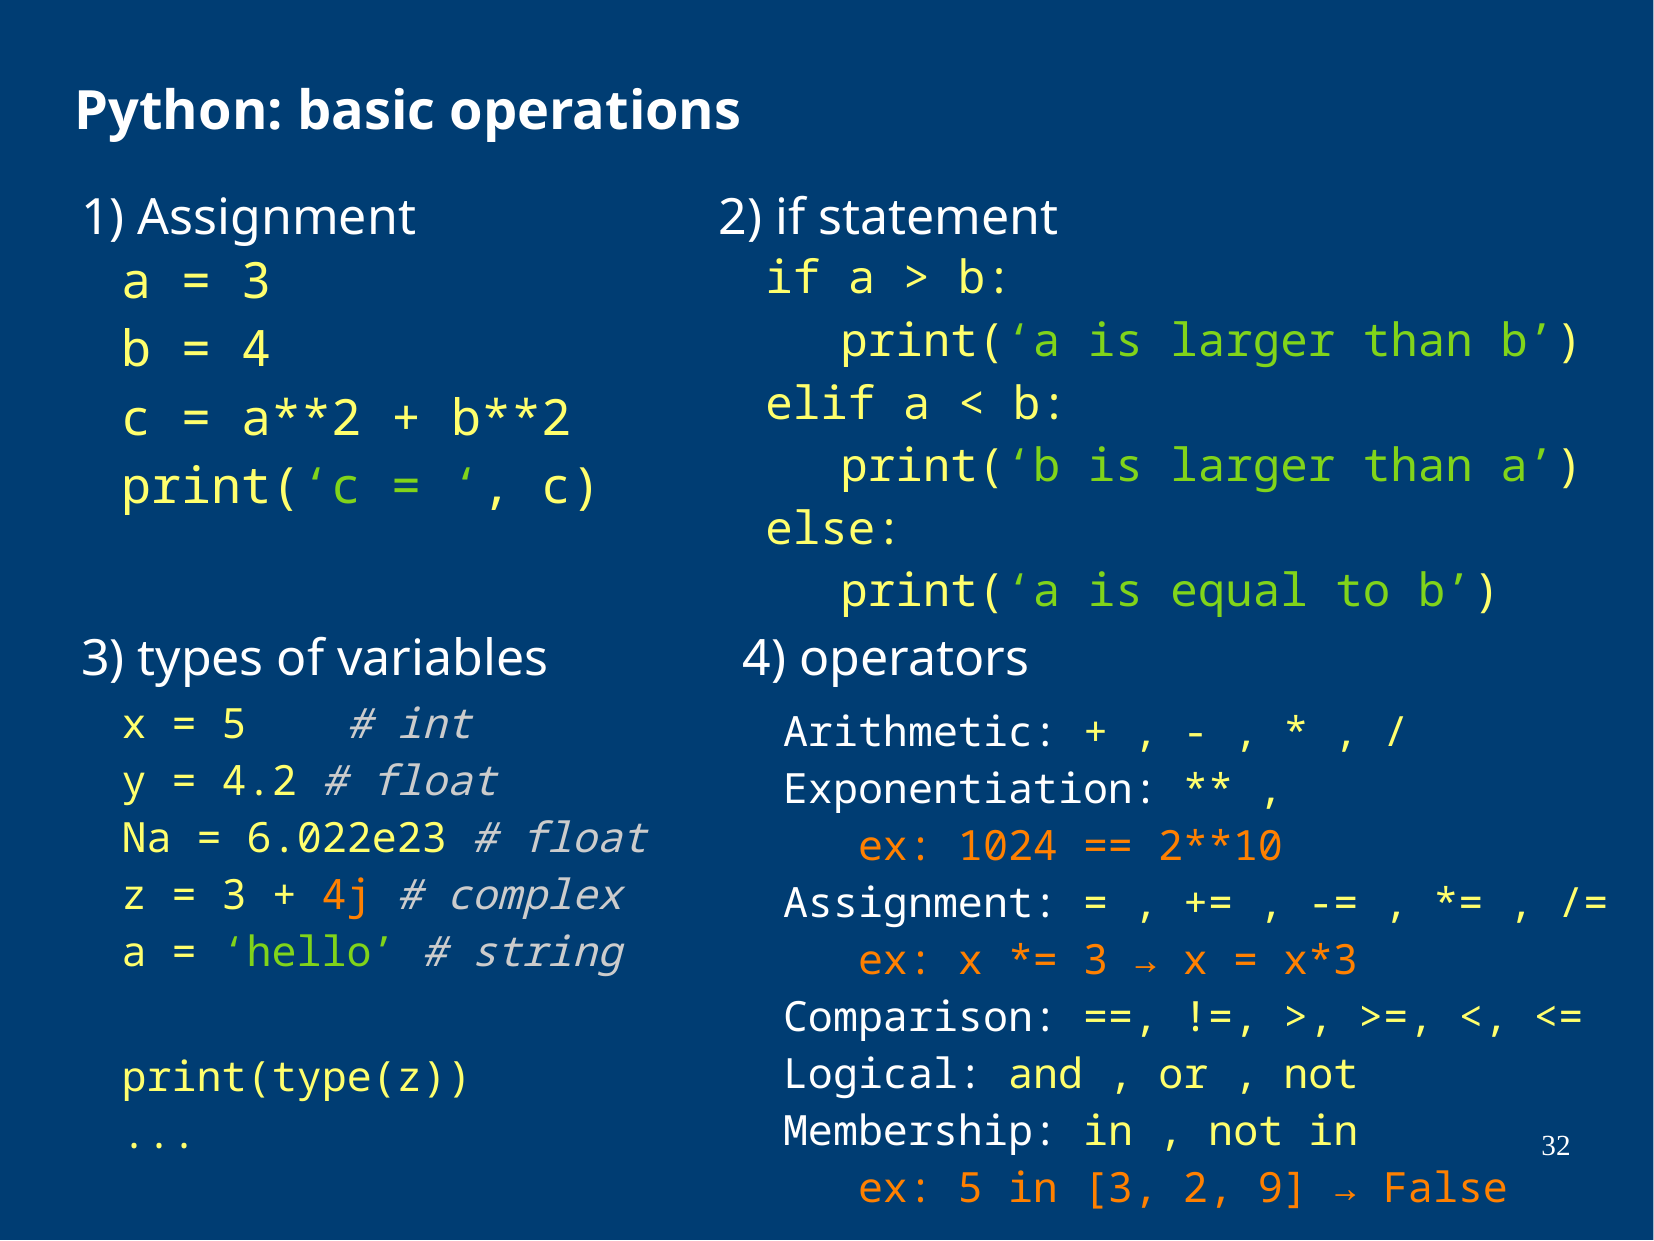

Python: basic operations
1) Assignment
2) if statement
a = 3
b = 4
c = a**2 + b**2
print(‘c = ‘, c)
if a > b:
	print(‘a is larger than b’)
elif a < b:
	print(‘b is larger than a’)
else:
	print(‘a is equal to b’)
3) types of variables
4) operators
x = 5 # int
y = 4.2 # float
Na = 6.022e23 # float
z = 3 + 4j # complex
a = ‘hello’ # string
print(type(z))
...
Arithmetic: + , - , * , /
Exponentiation: ** ,
	ex: 1024 == 2**10
Assignment: = , += , -= , *= , /=
	ex: x *= 3 → x = x*3
Comparison: ==, !=, >, >=, <, <=
Logical: and , or , not
Membership: in , not in
	ex: 5 in [3, 2, 9] → False